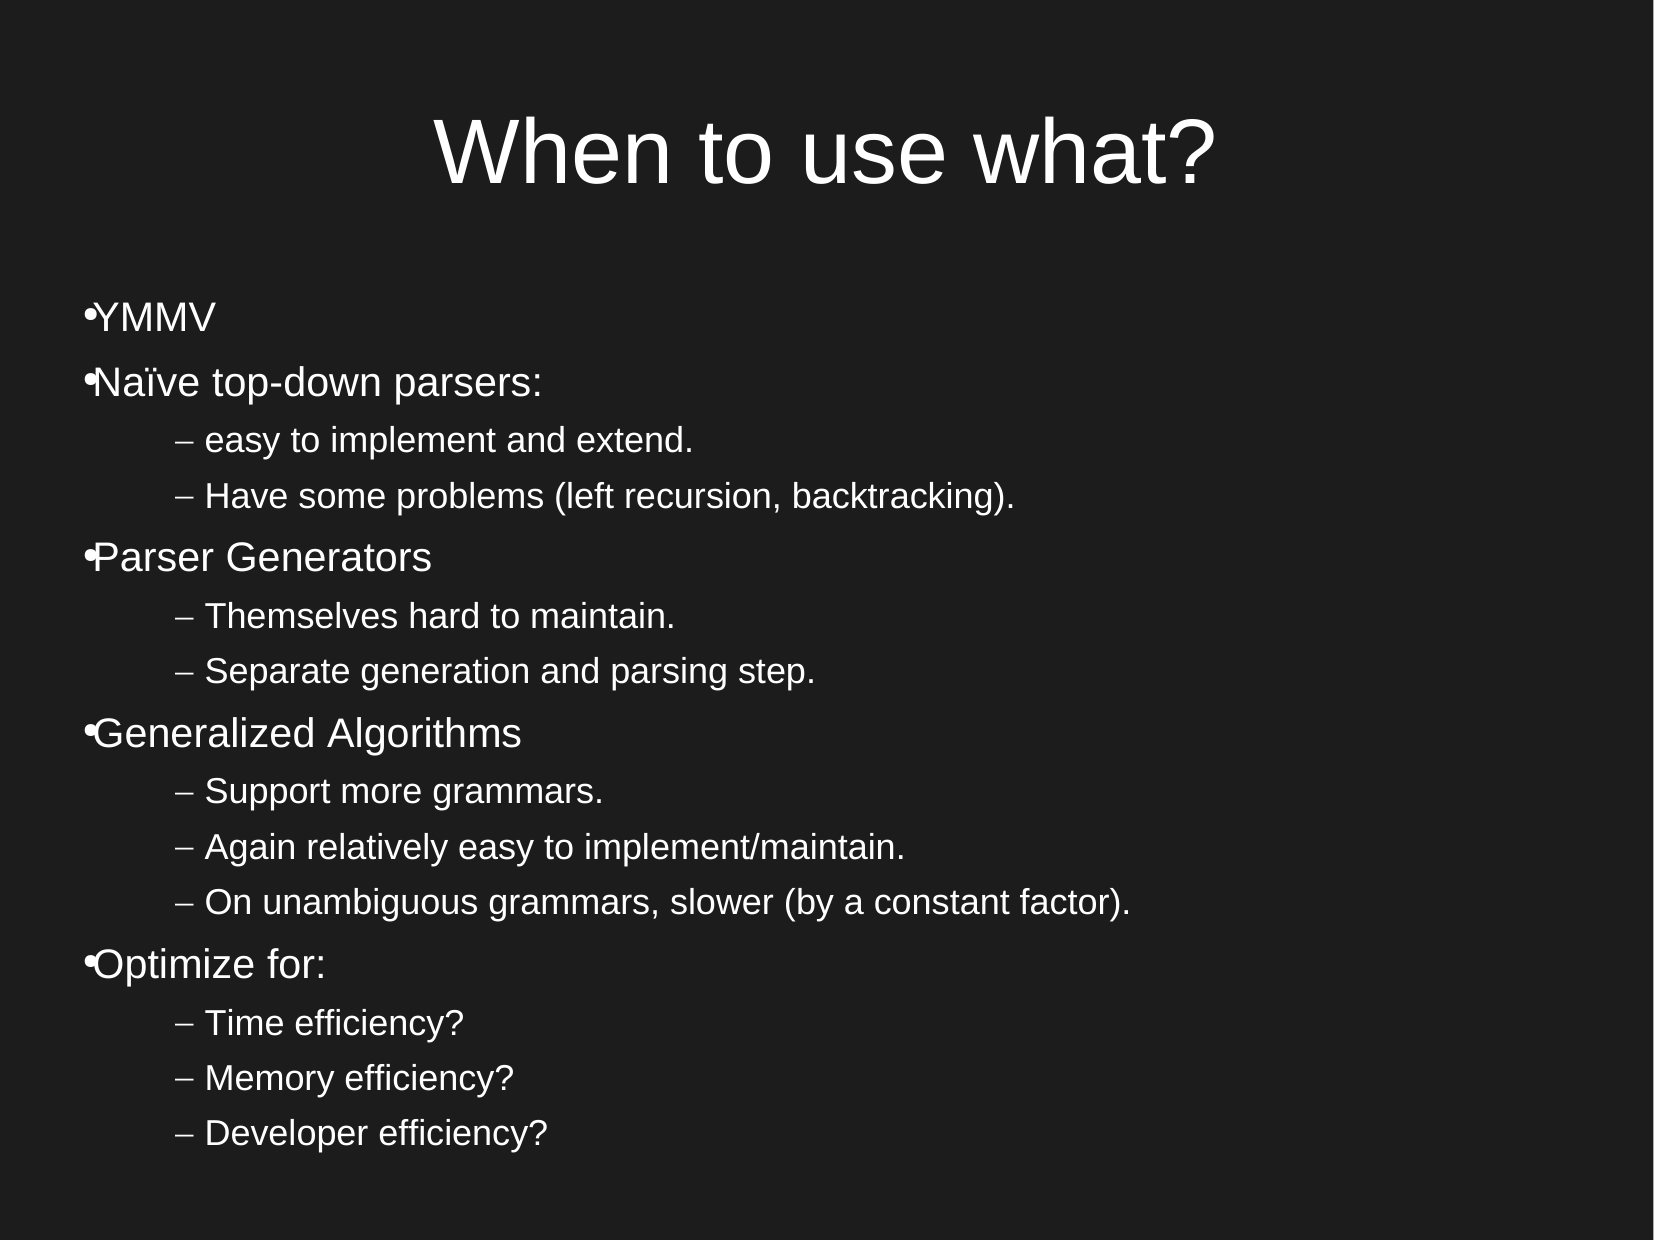

# When to use what?
YMMV
Naïve top-down parsers:
easy to implement and extend.
Have some problems (left recursion, backtracking).
Parser Generators
Themselves hard to maintain.
Separate generation and parsing step.
Generalized Algorithms
Support more grammars.
Again relatively easy to implement/maintain.
On unambiguous grammars, slower (by a constant factor).
Optimize for:
Time efficiency?
Memory efficiency?
Developer efficiency?